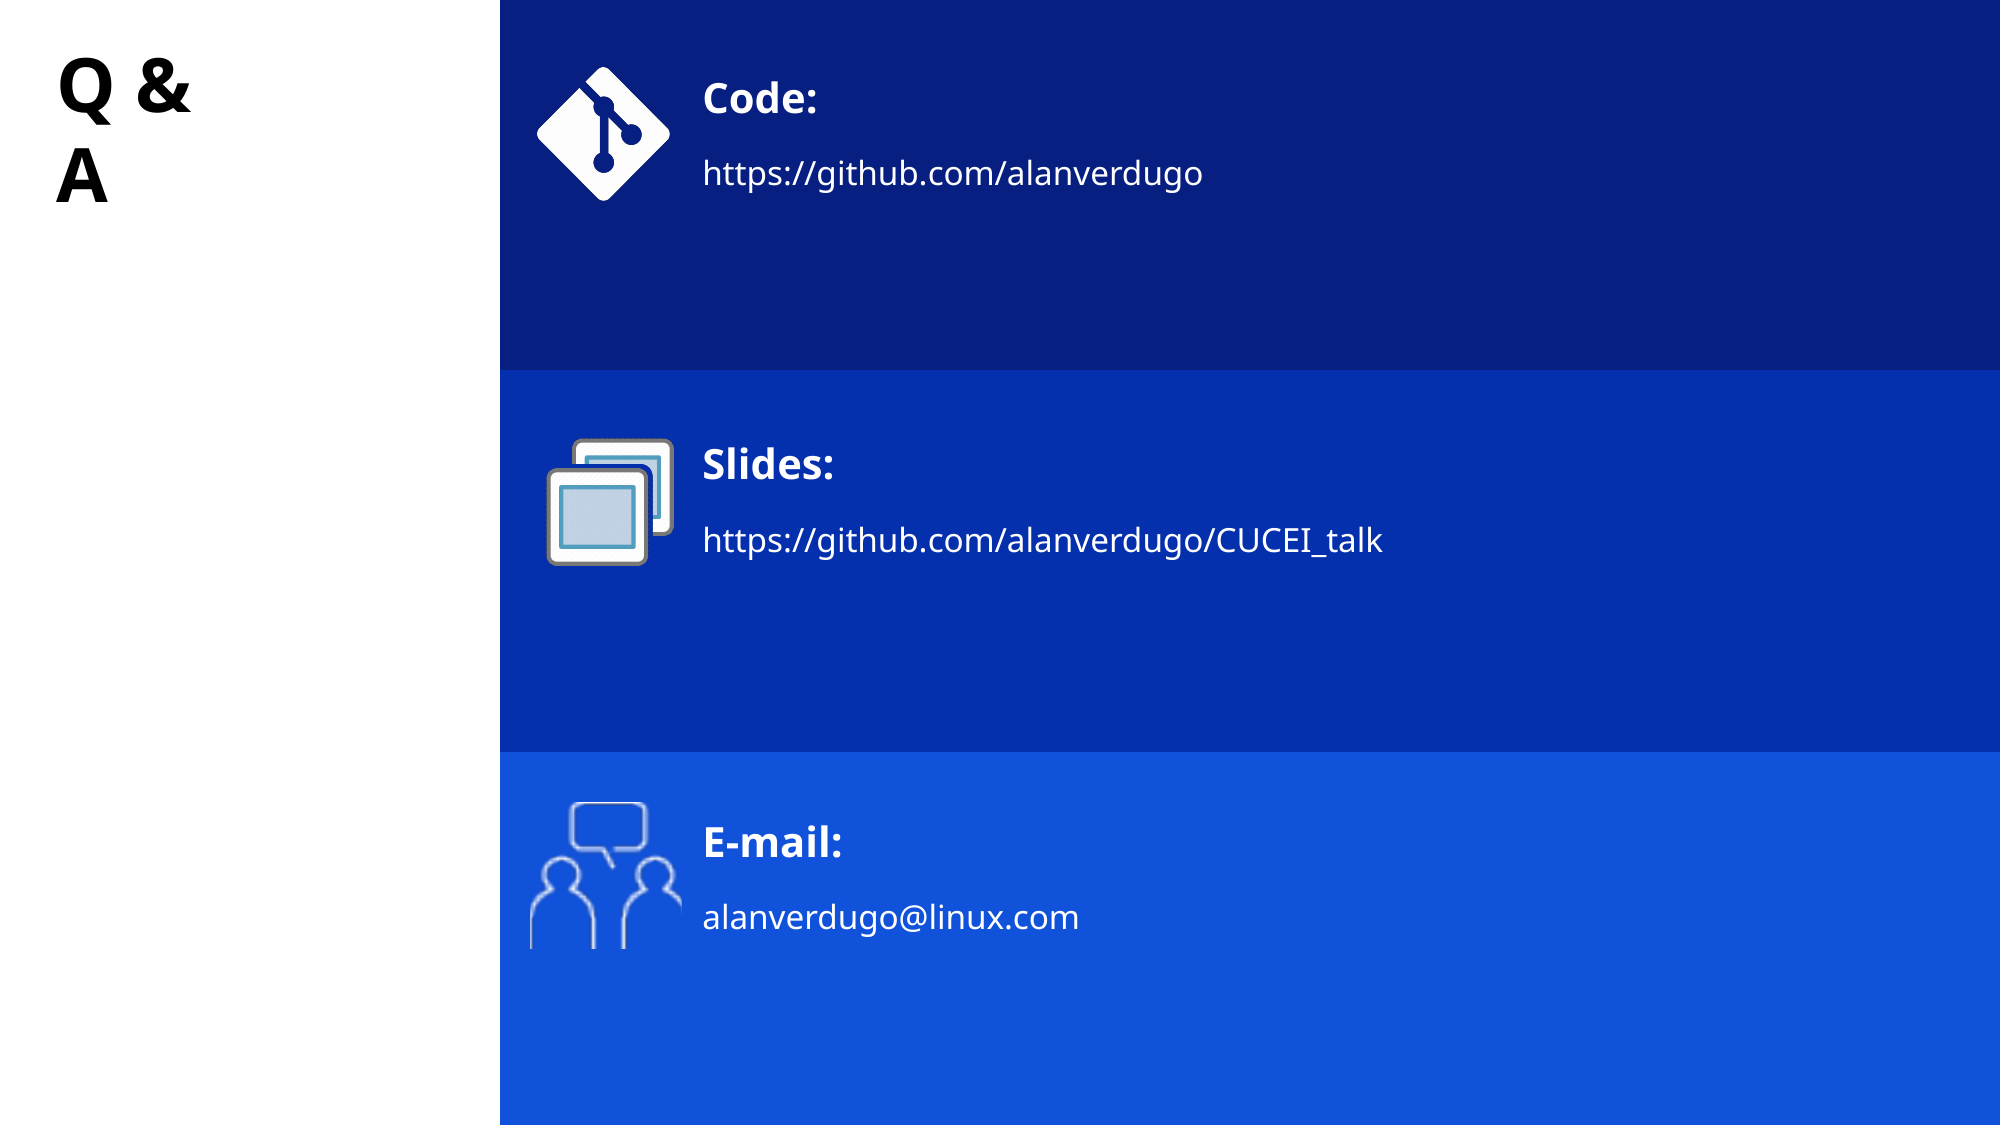

# Q & A
Code:
https://github.com/alanverdugo
Slides:
https://github.com/alanverdugo/CUCEI_talk
E-mail:
alanverdugo@linux.com